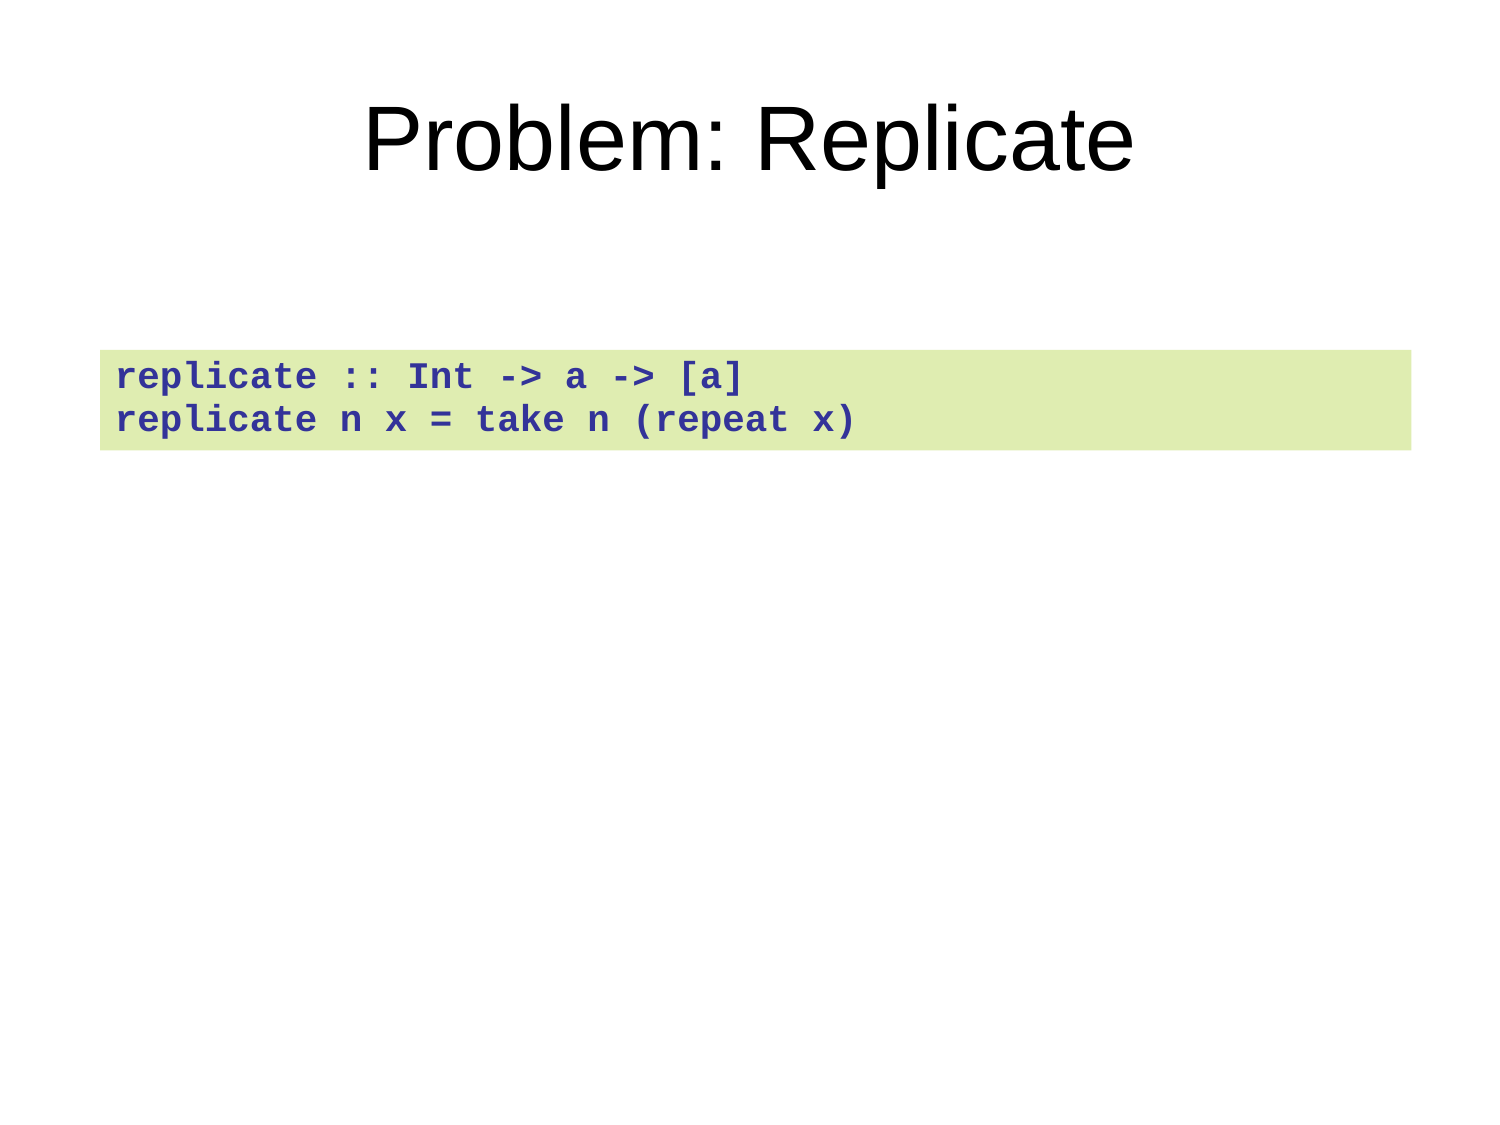

# Problem: Replicate
replicate :: Int -> a -> [a]
replicate n x = take n (repeat x)